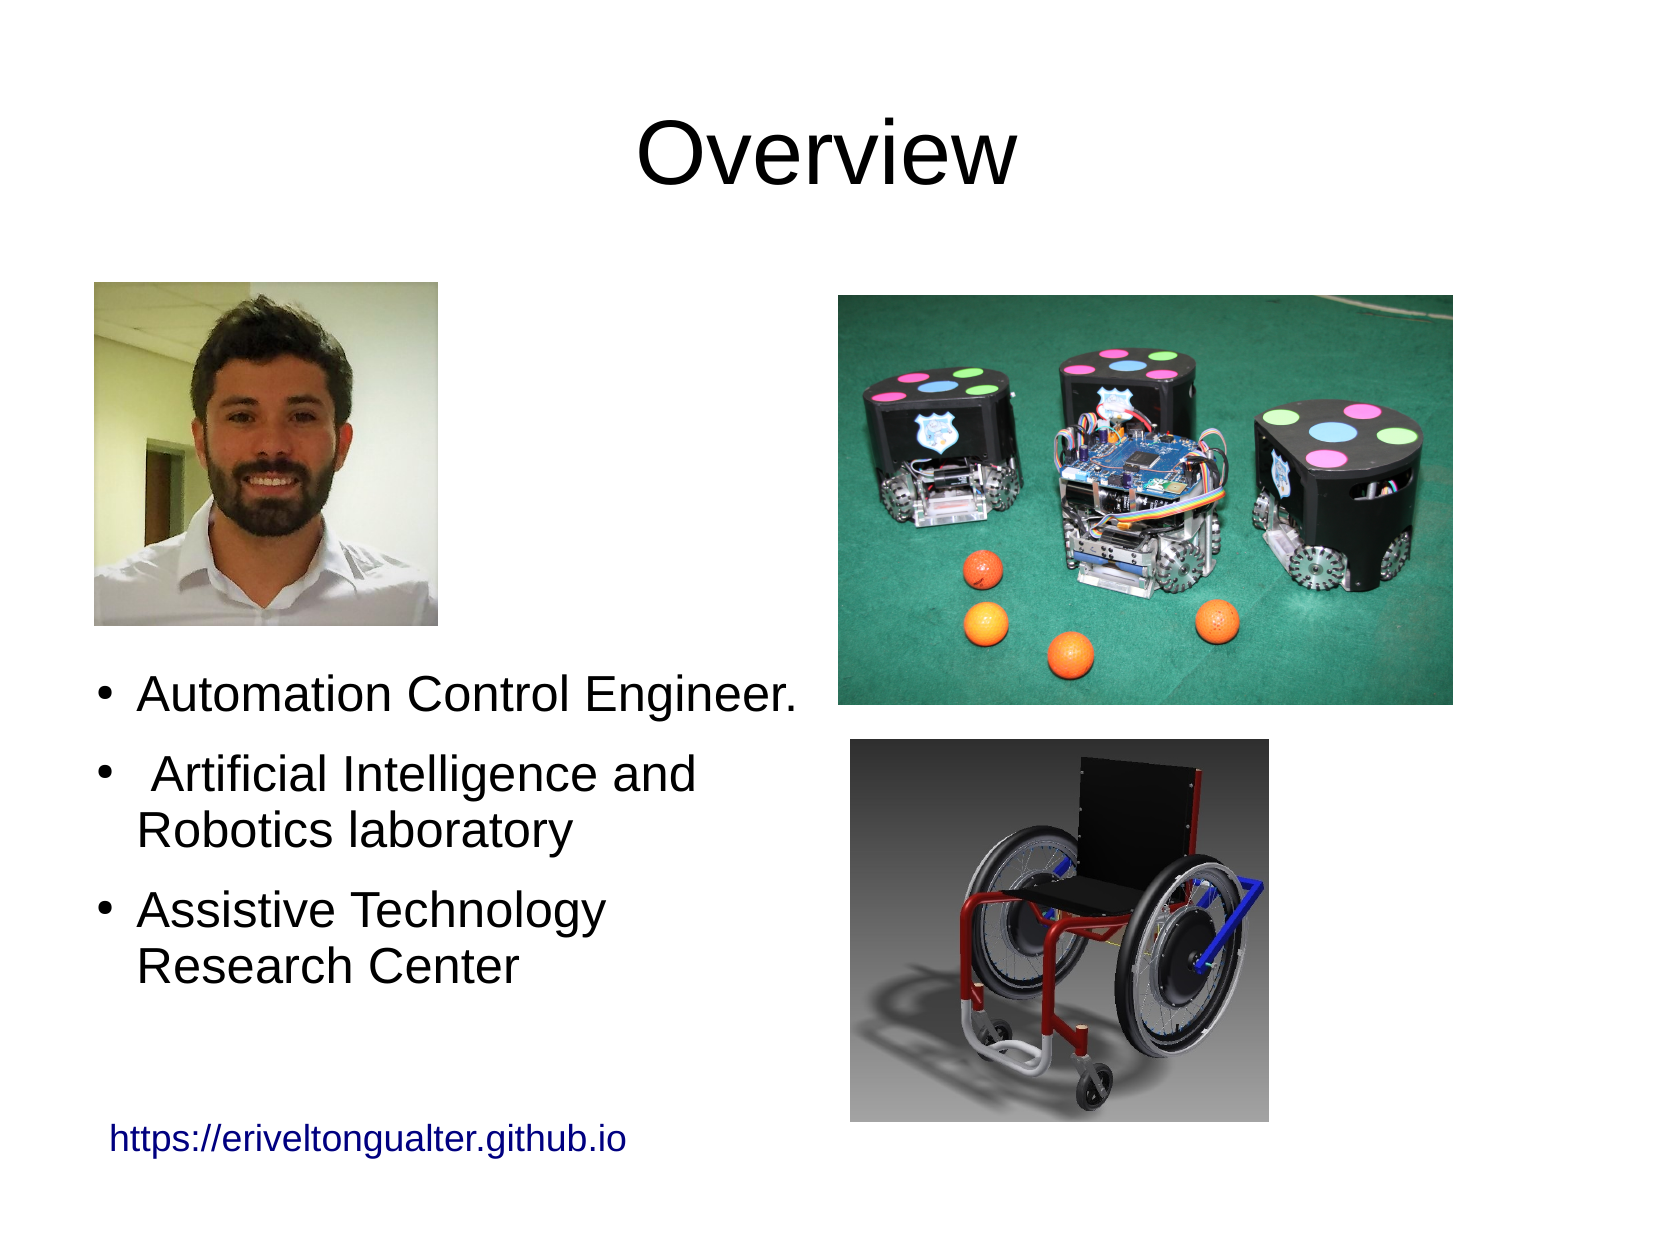

# Overview
Automation Control Engineer.
 Artificial Intelligence and Robotics laboratory
Assistive Technology Research Center
https://eriveltongualter.github.io